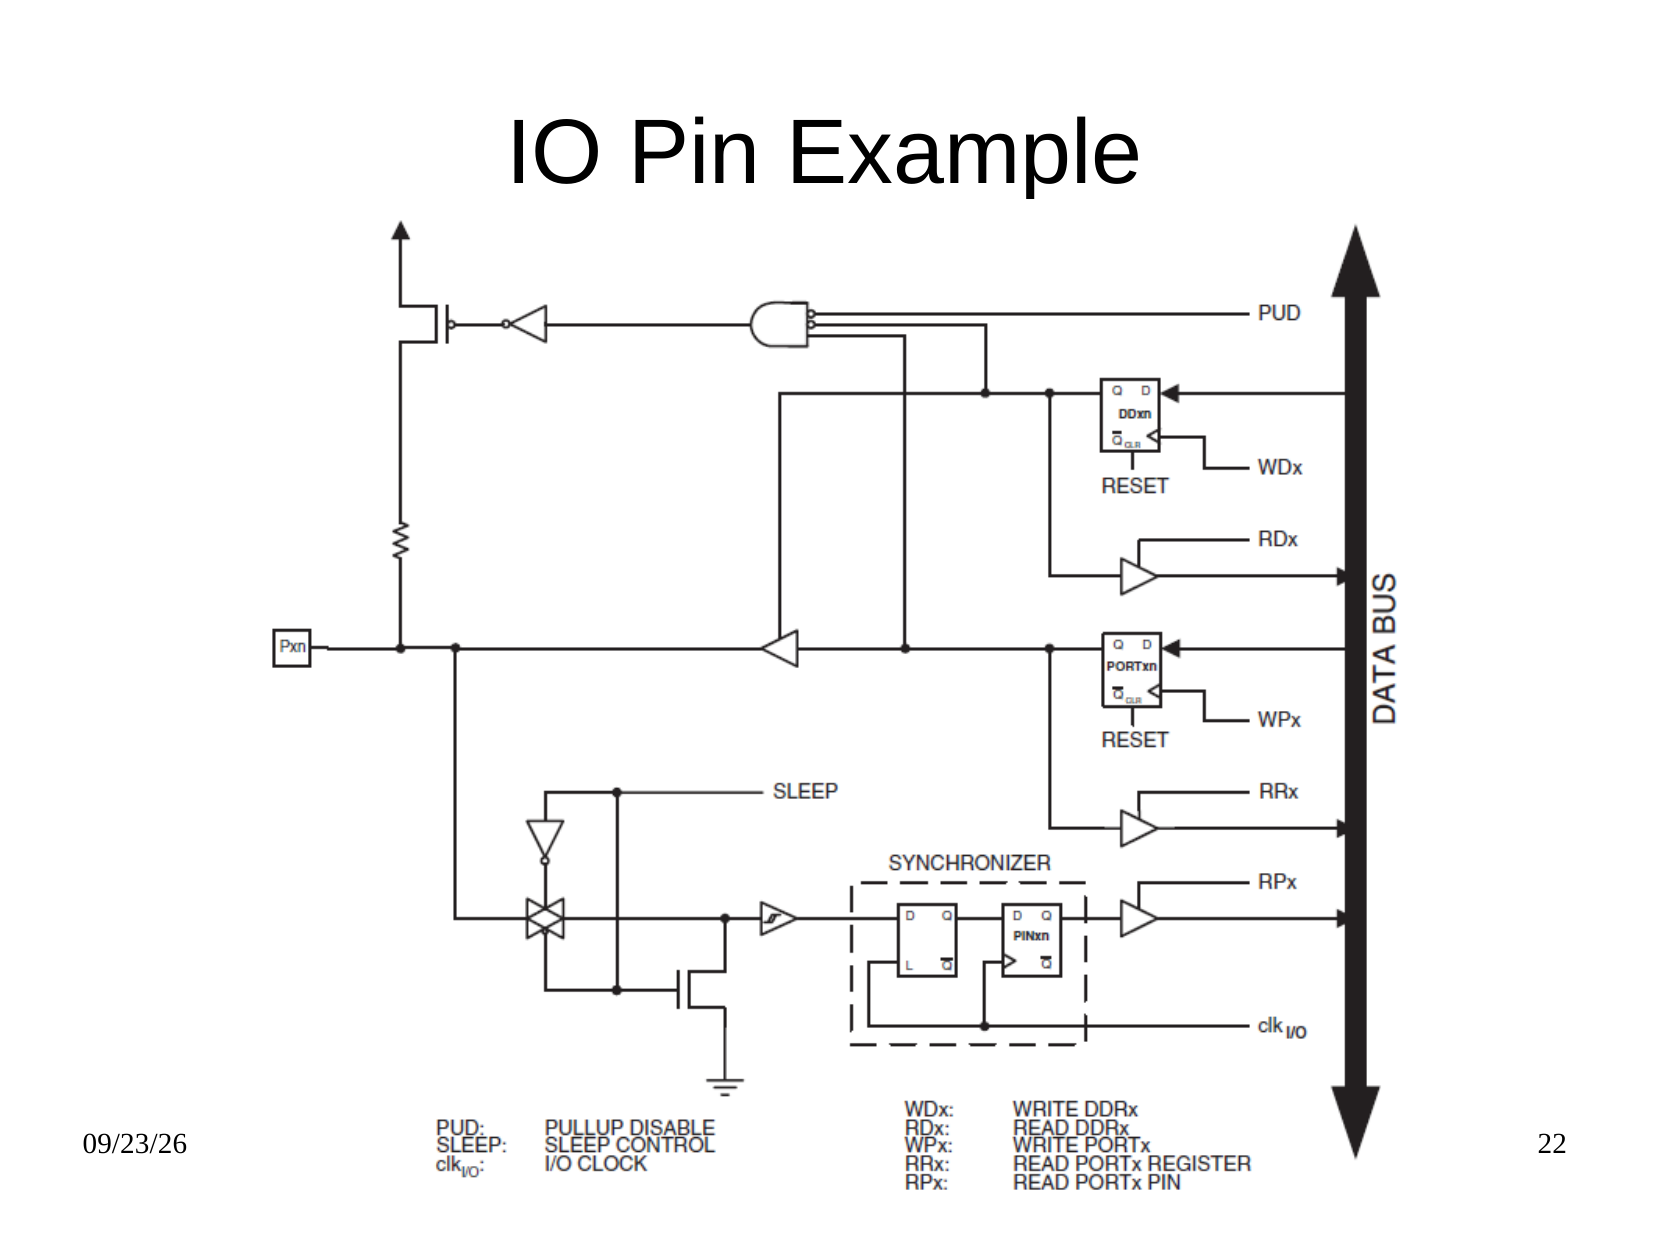

# IO Pin Example
CS3468, Qijun Gu
22